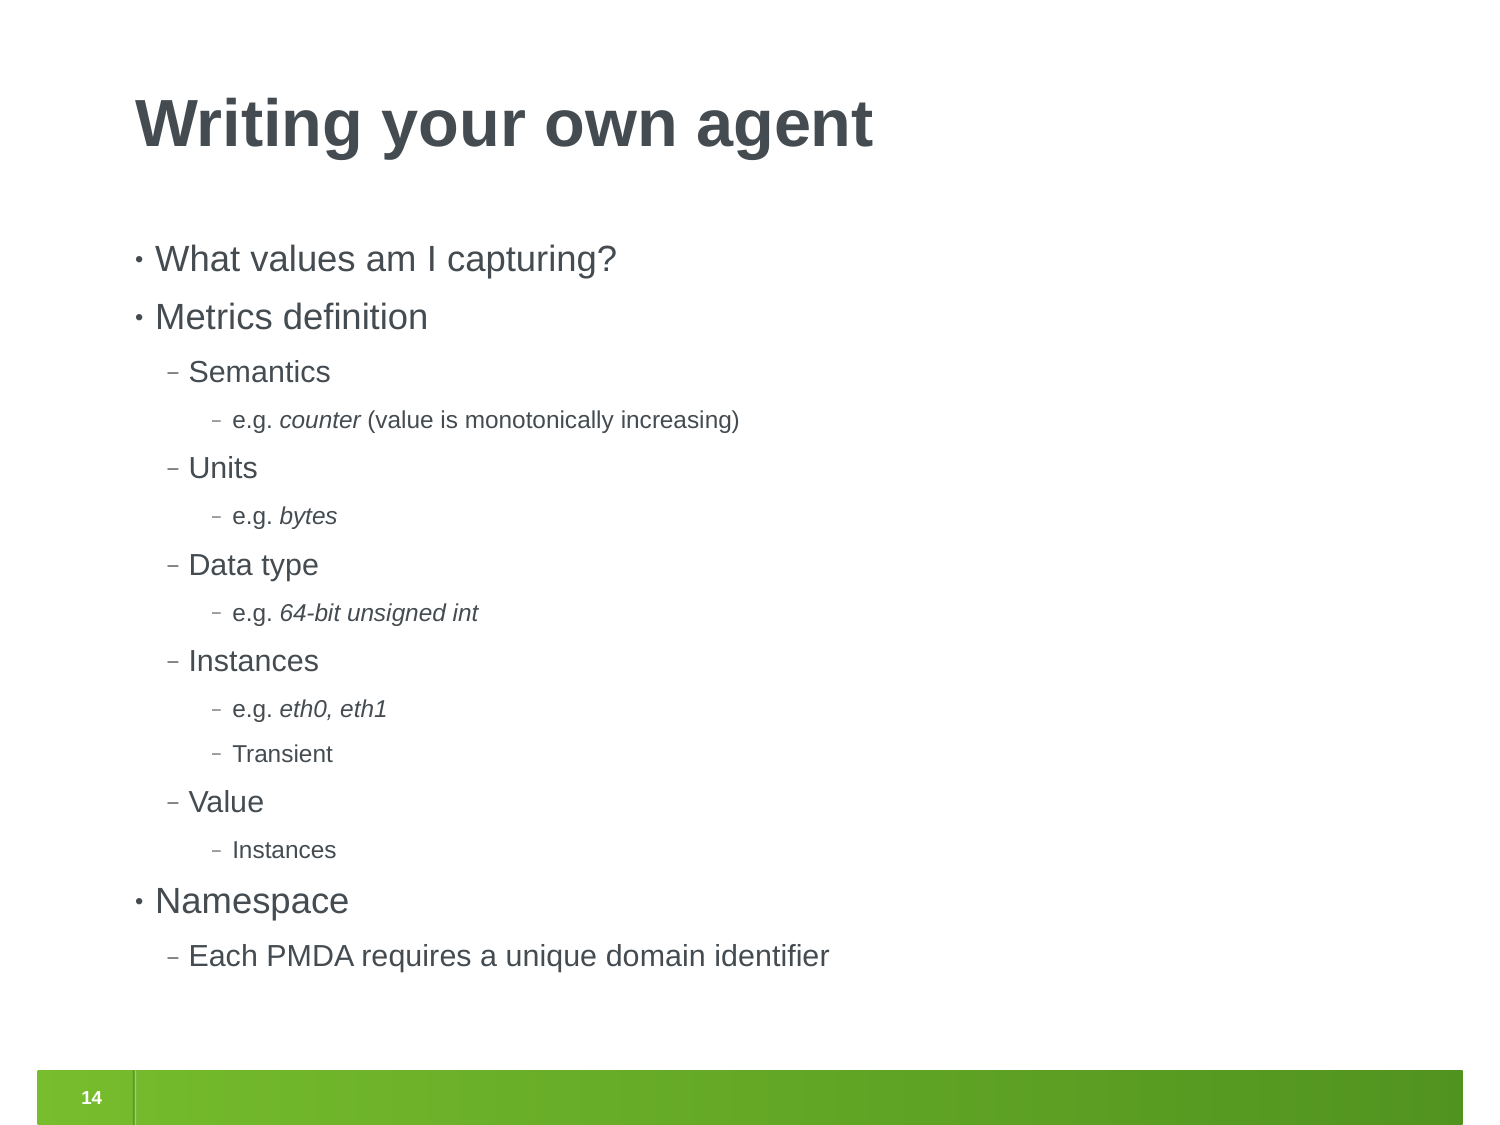

# Writing your own agent
What values am I capturing?
Metrics definition
Semantics
e.g. counter (value is monotonically increasing)
Units
e.g. bytes
Data type
e.g. 64-bit unsigned int
Instances
e.g. eth0, eth1
Transient
Value
Instances
Namespace
Each PMDA requires a unique domain identifier